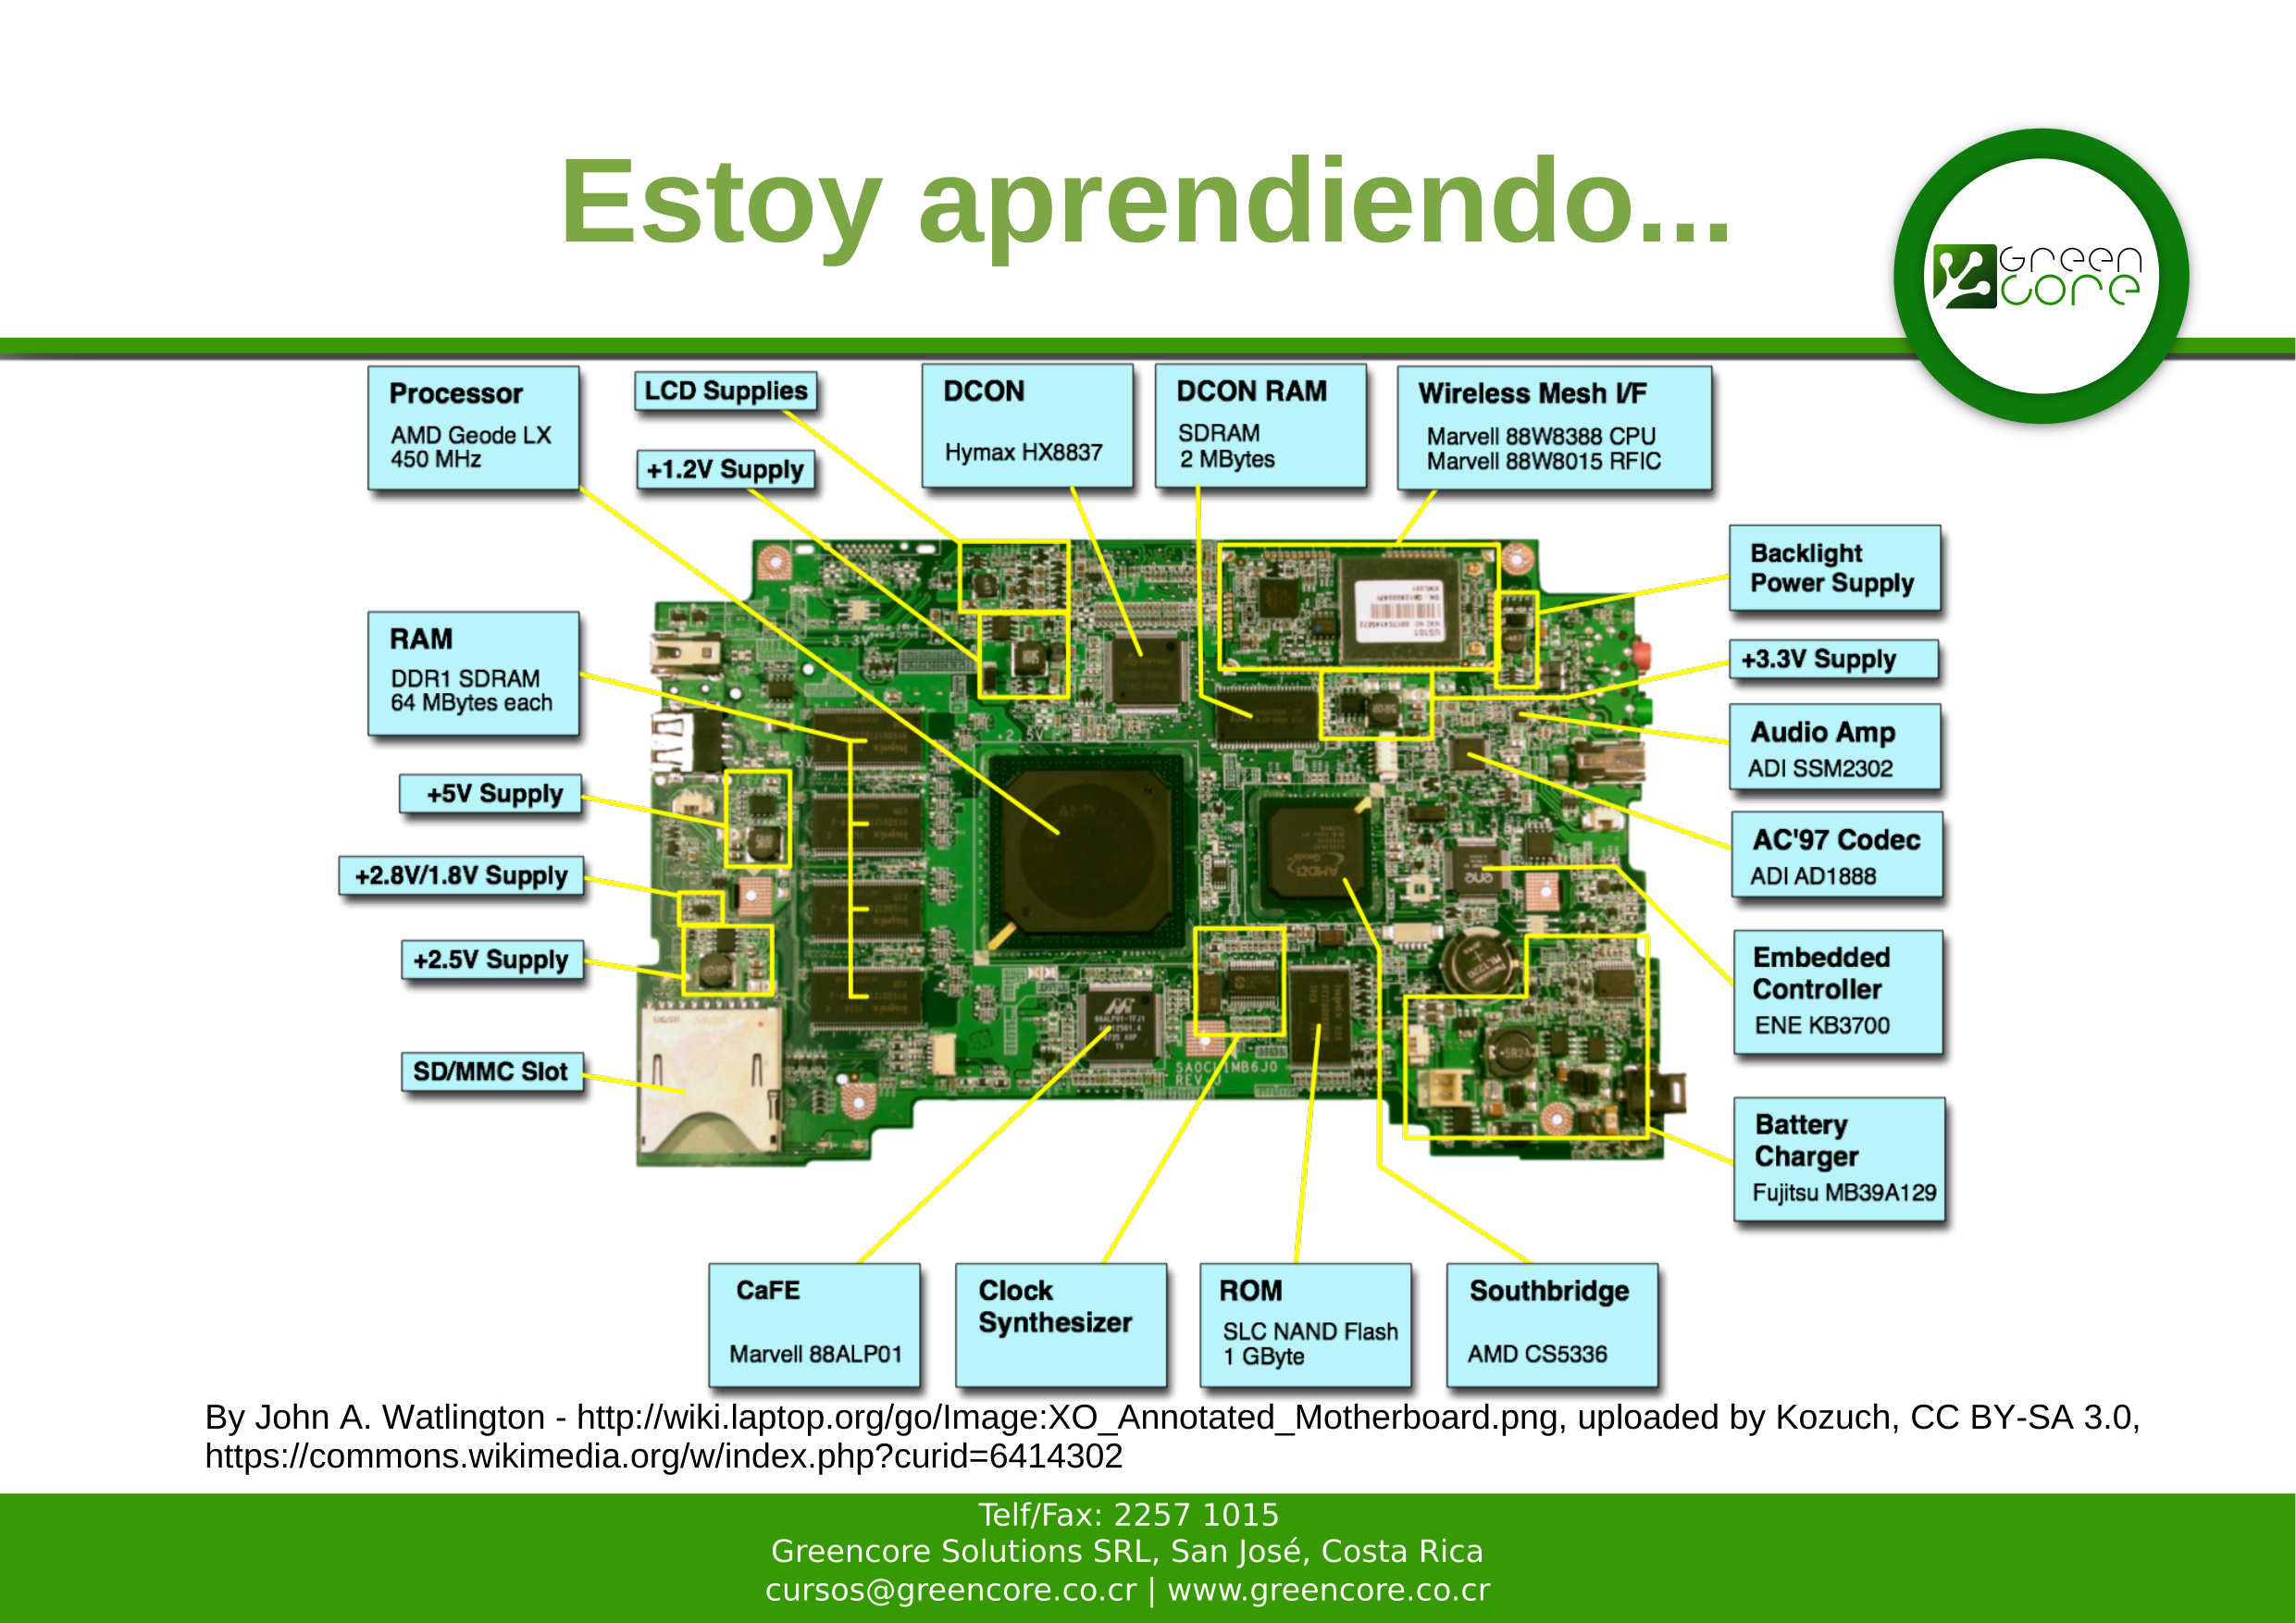

# Estoy aprendiendo...
By John A. Watlington - http://wiki.laptop.org/go/Image:XO_Annotated_Motherboard.png, uploaded by Kozuch, CC BY-SA 3.0, https://commons.wikimedia.org/w/index.php?curid=6414302